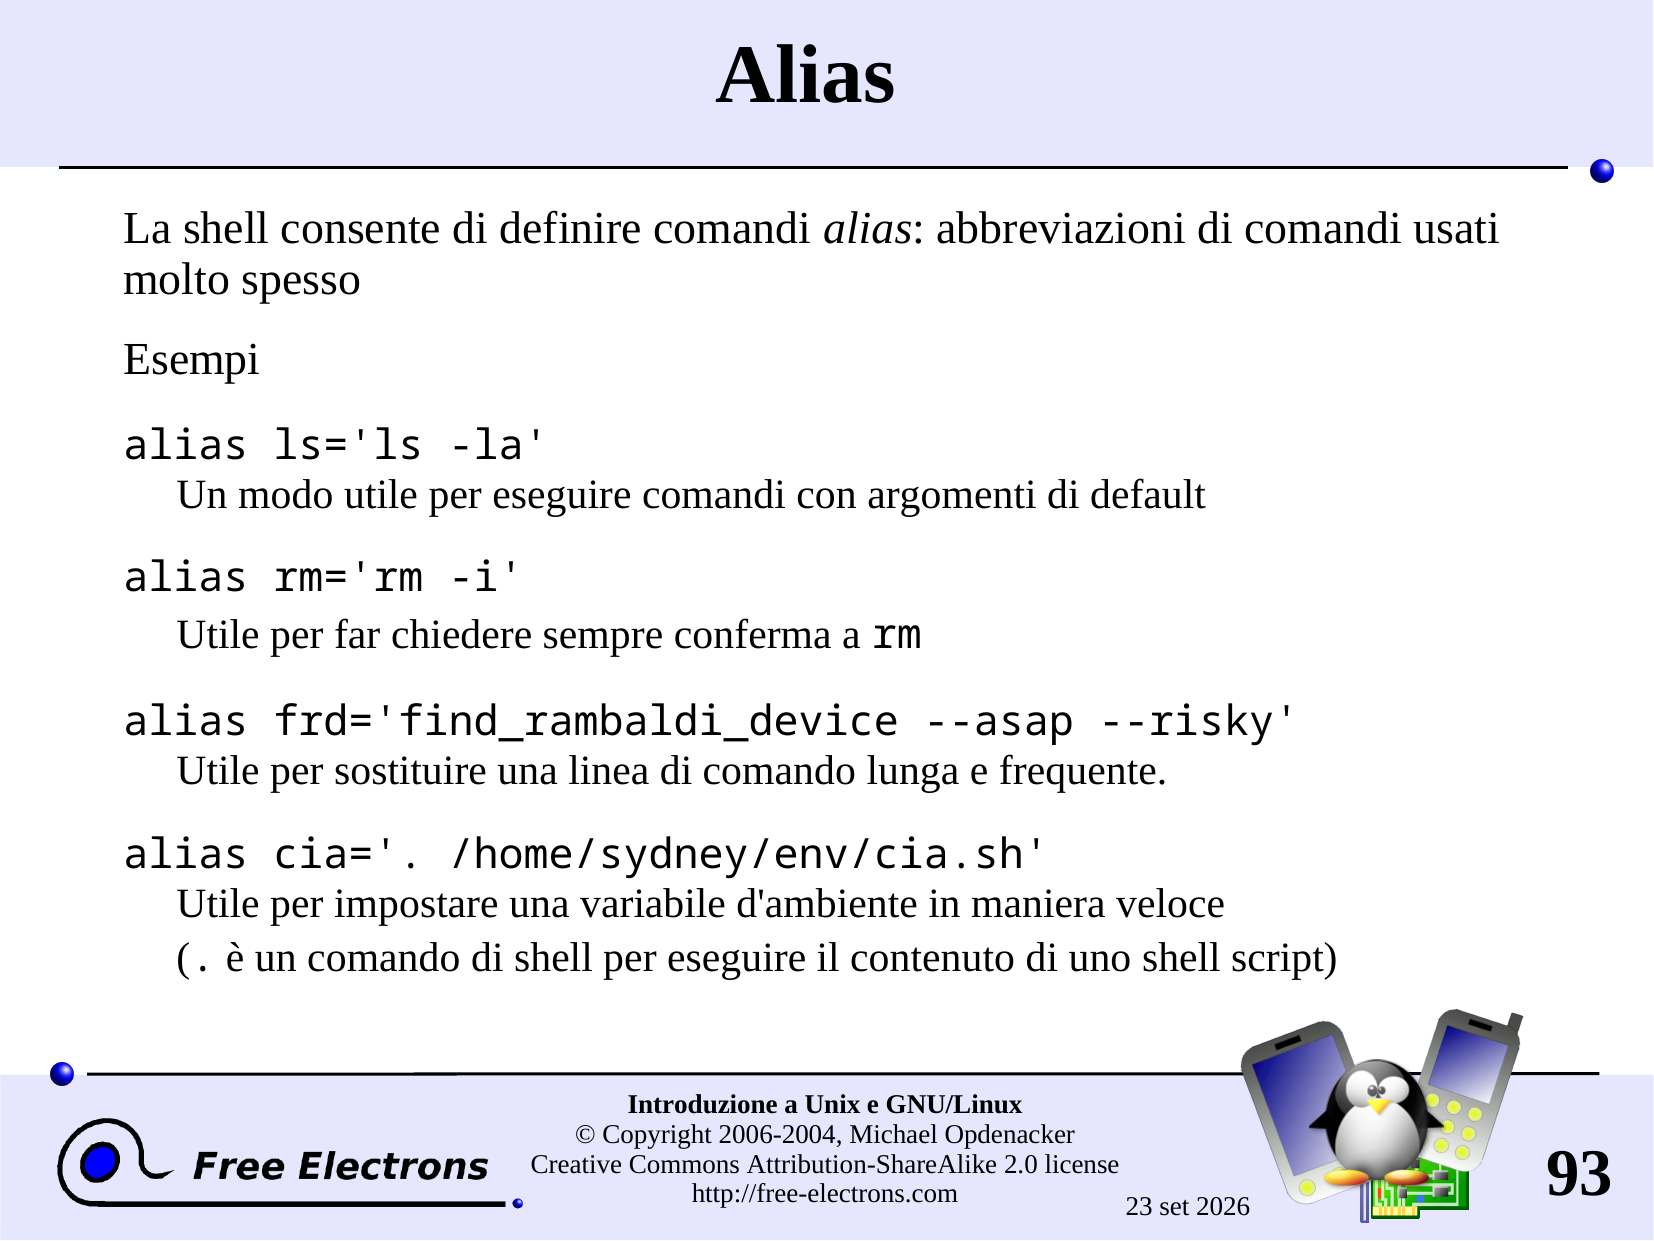

# Alias
La shell consente di definire comandi alias: abbreviazioni di comandi usati molto spesso
Esempi
alias ls='ls -la'
Un modo utile per eseguire comandi con argomenti di default
alias rm='rm -i'
Utile per far chiedere sempre conferma a rm
alias frd='find_rambaldi_device --asap --risky'
Utile per sostituire una linea di comando lunga e frequente.
alias cia='. /home/sydney/env/cia.sh'
Utile per impostare una variabile d'ambiente in maniera veloce
(. è un comando di shell per eseguire il contenuto di uno shell script)